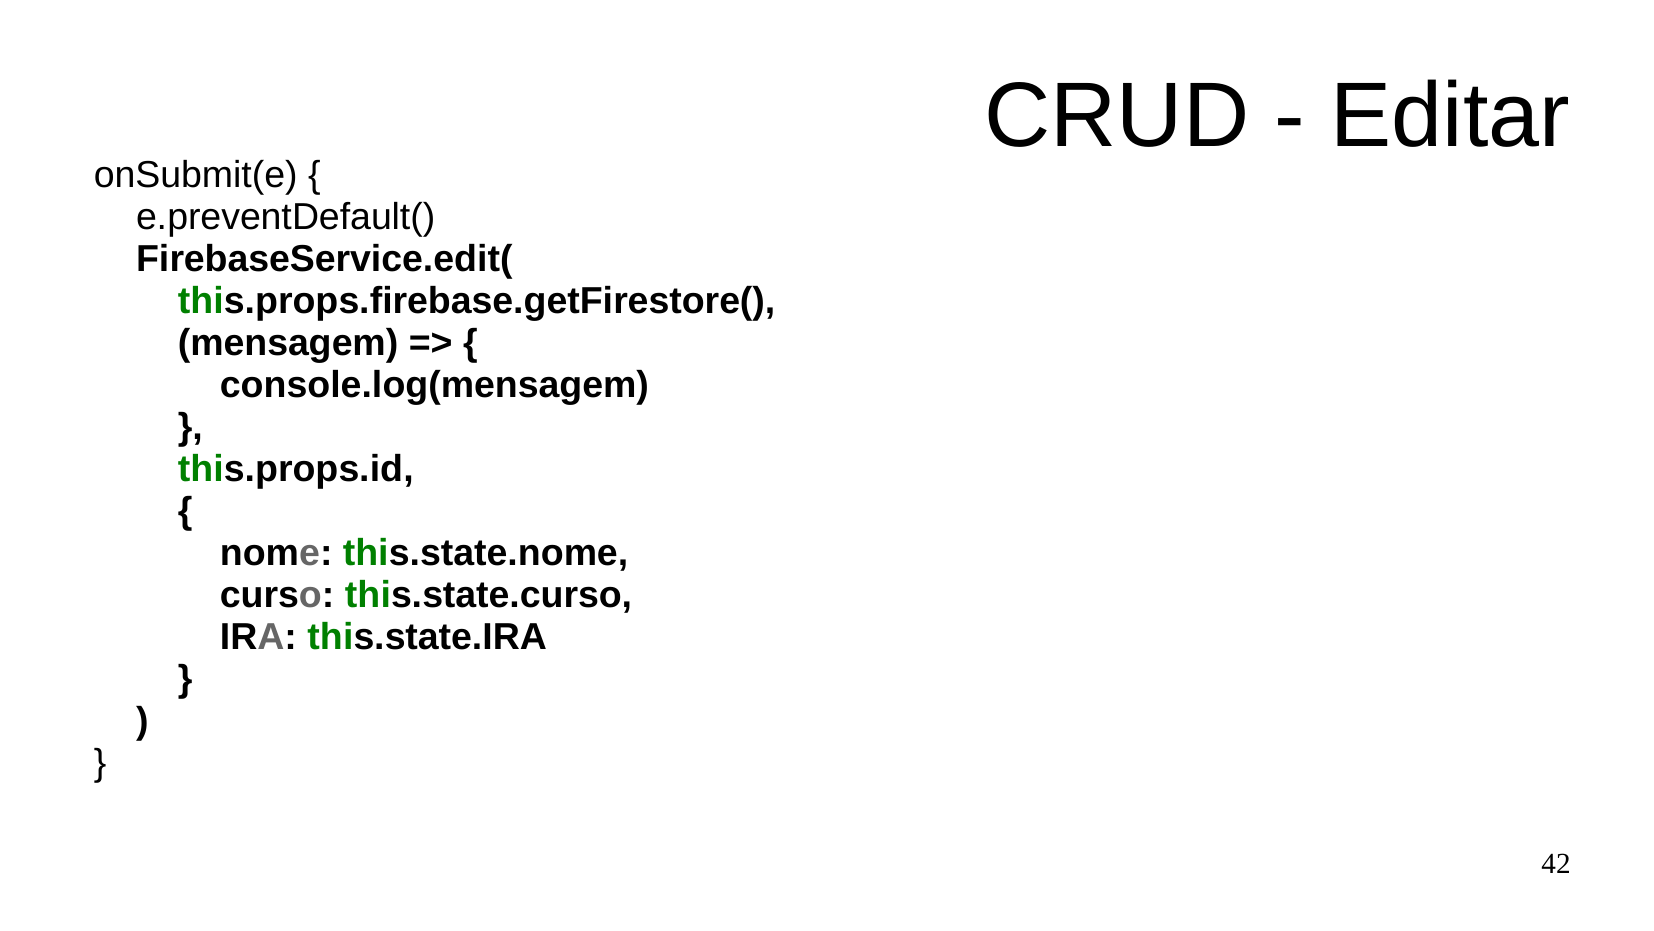

# CRUD - Editar
 onSubmit(e) {
 e.preventDefault()
 FirebaseService.edit(
 this.props.firebase.getFirestore(),
 (mensagem) => {
 console.log(mensagem)
 },
 this.props.id,
 {
 nome: this.state.nome,
 curso: this.state.curso,
 IRA: this.state.IRA
 }
 )
 }
42